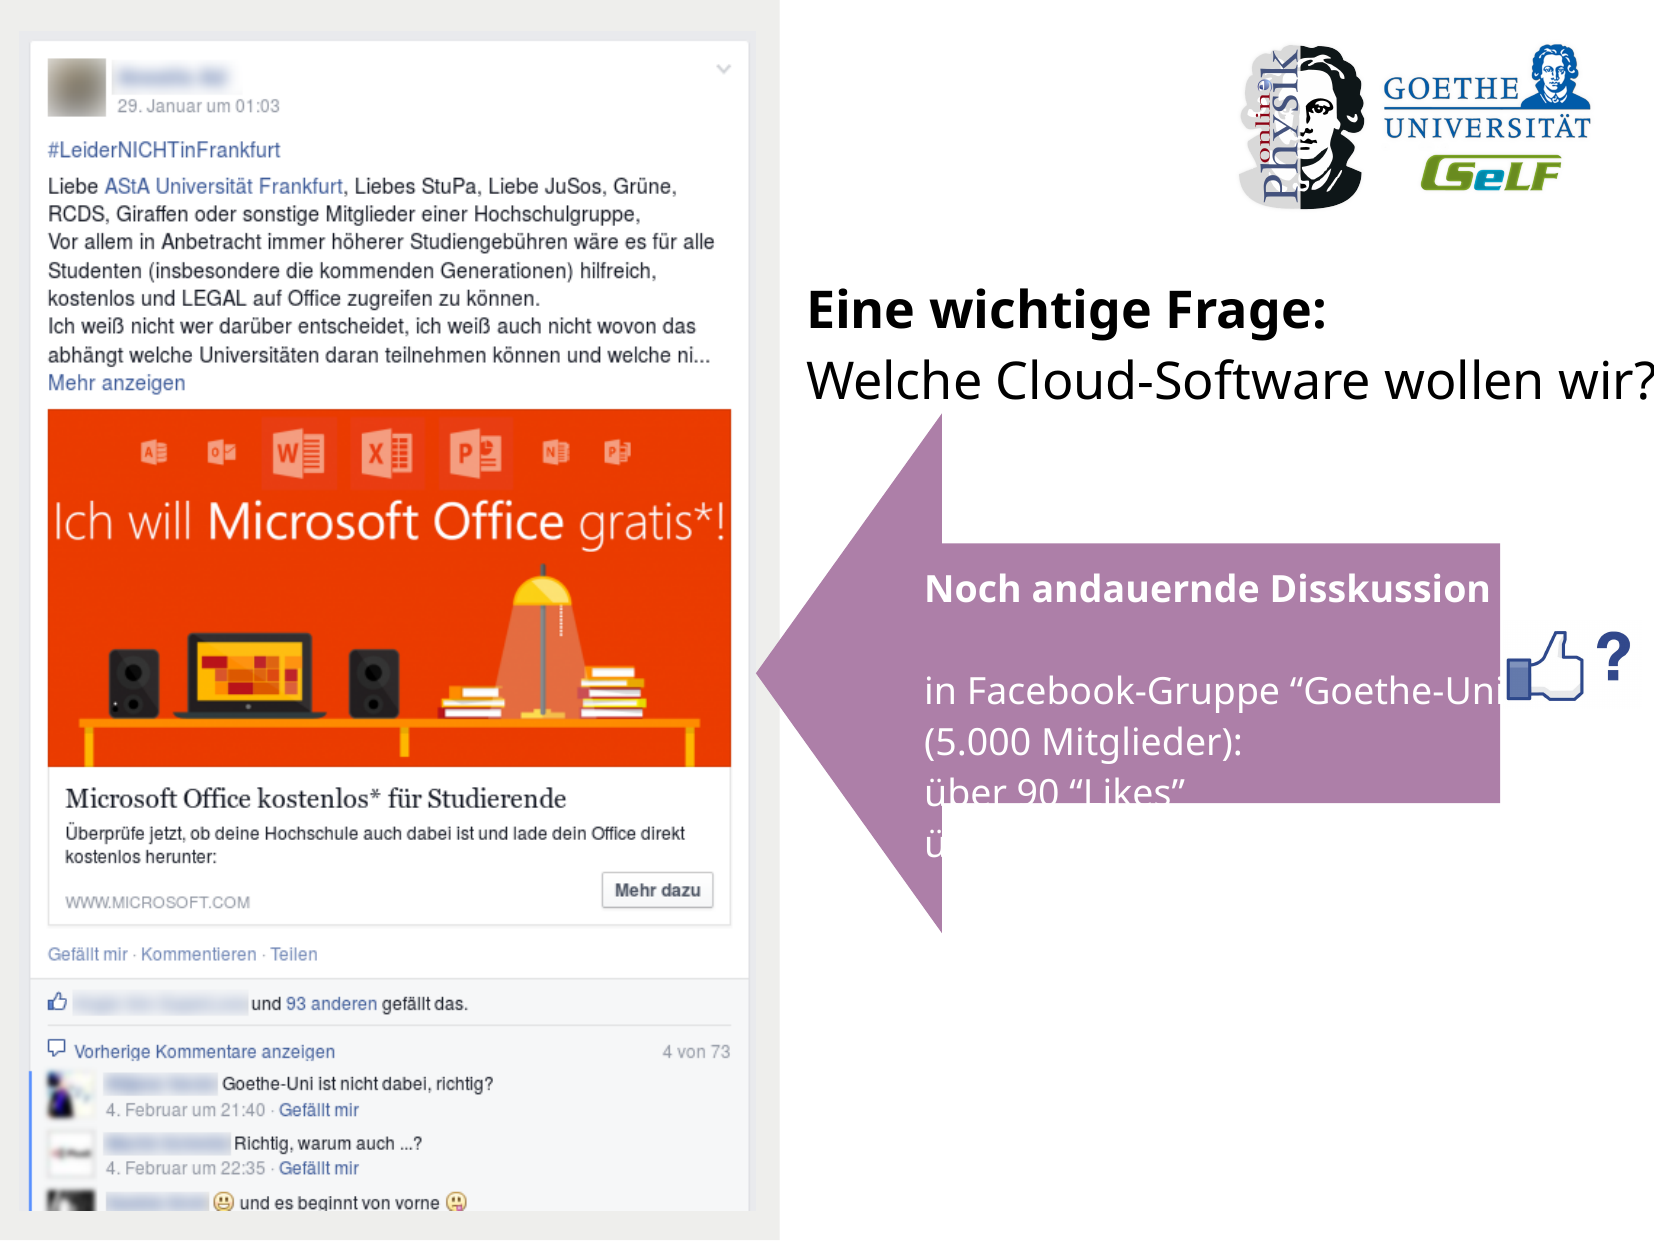

Eine wichtige Frage:
Welche Cloud-Software wollen wir?
Noch andauernde Disskussion
in Facebook-Gruppe “Goethe-Uni”
(5.000 Mitglieder):
über 90 “Likes”
über 130 Kommentare